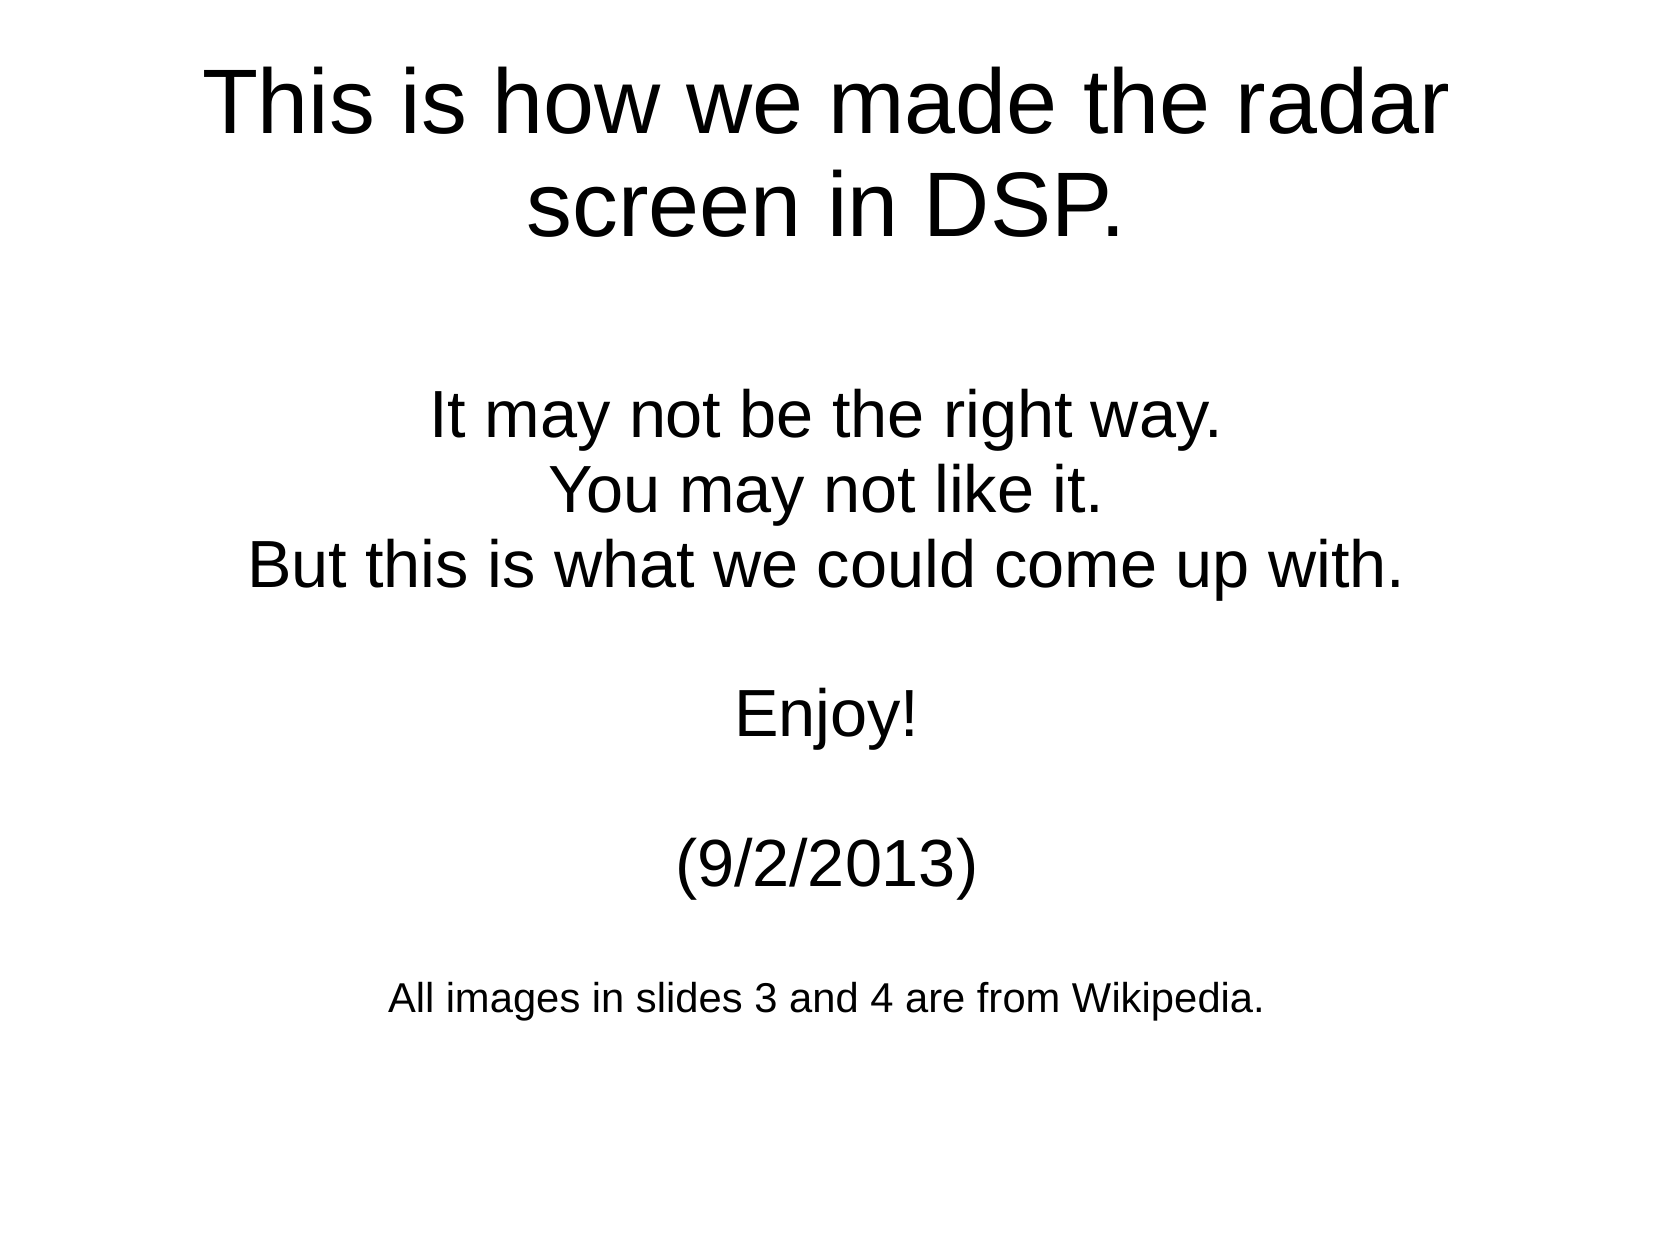

# This is how we made the radar screen in DSP.
It may not be the right way.
You may not like it.
But this is what we could come up with.
Enjoy!
(9/2/2013)
All images in slides 3 and 4 are from Wikipedia.